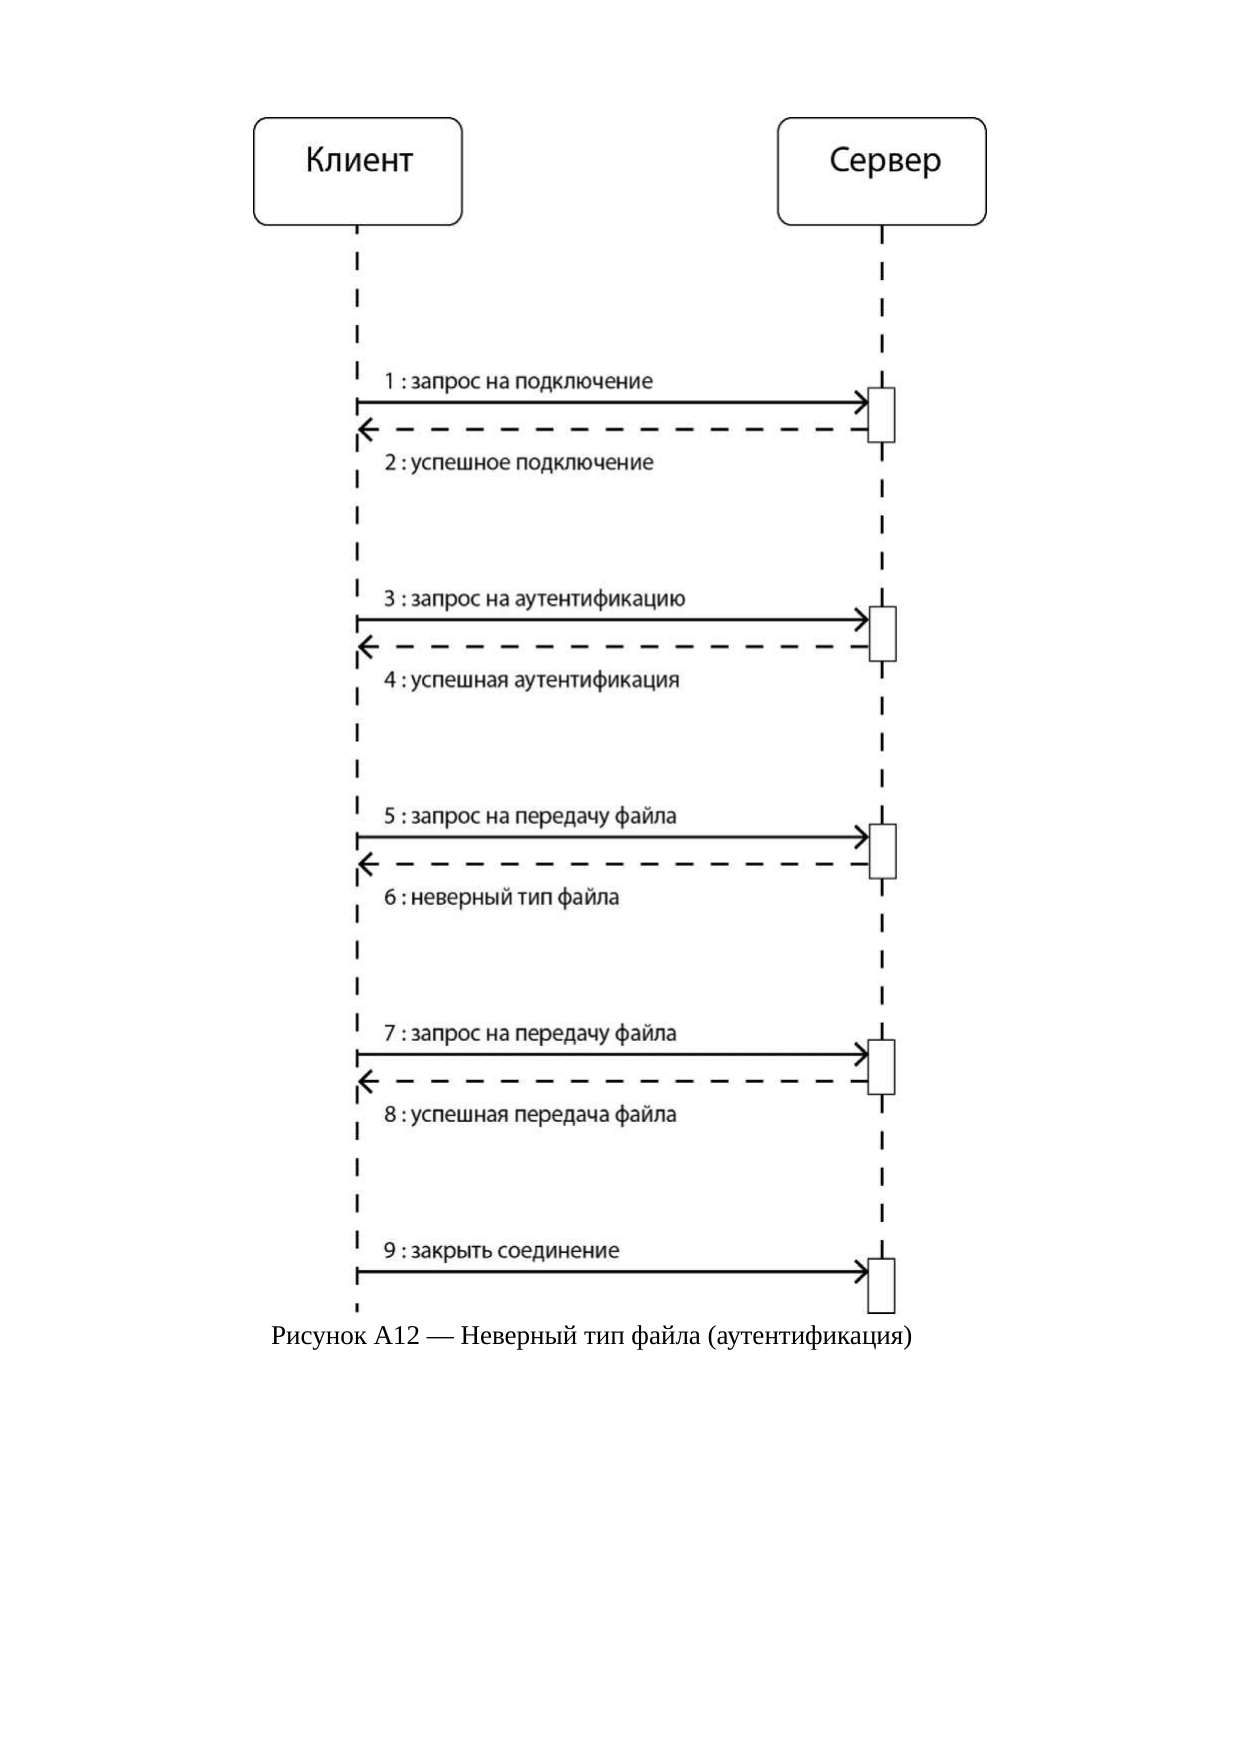

Рисунок А12 — Неверный тип файла (аутентификация)